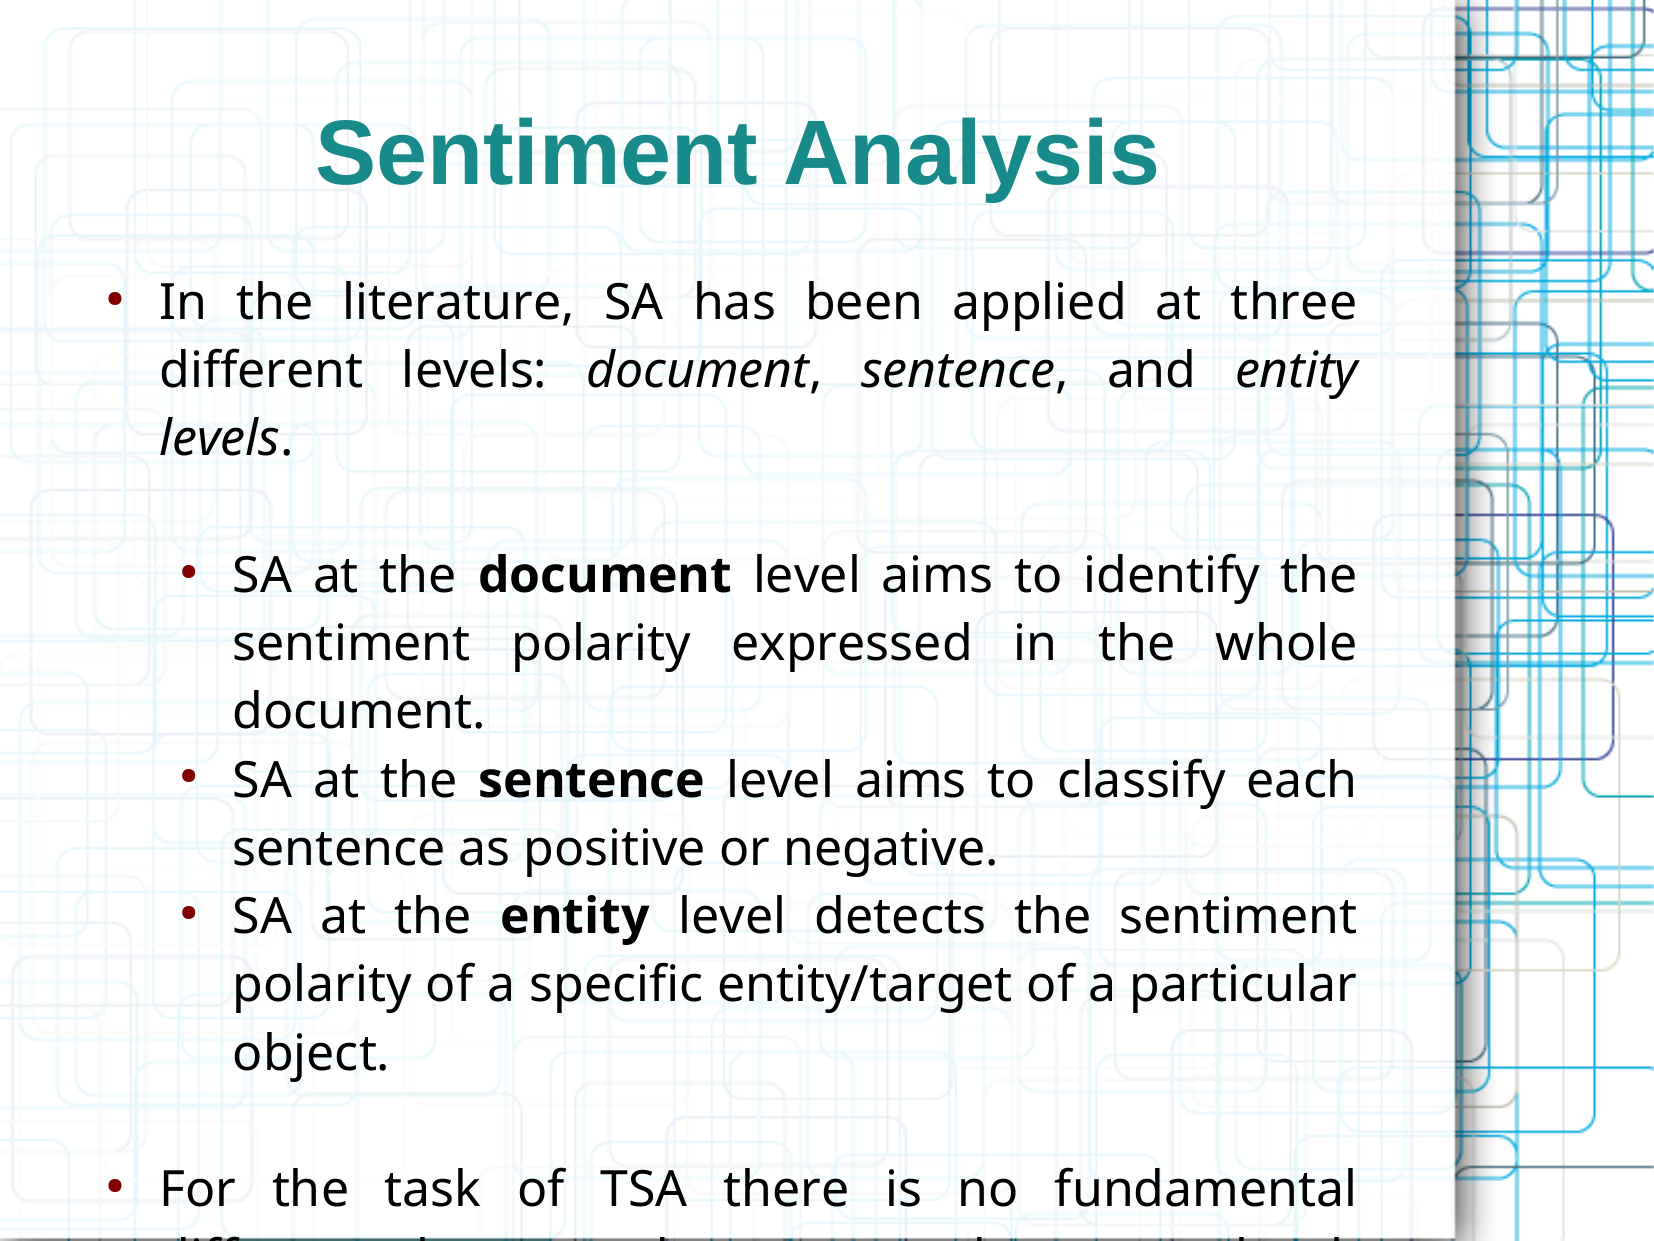

# Sentiment Analysis
In the literature, SA has been applied at three different levels: document, sentence, and entity levels.
SA at the document level aims to identify the sentiment polarity expressed in the whole document.
SA at the sentence level aims to classify each sentence as positive or negative.
SA at the entity level detects the sentiment polarity of a specific entity/target of a particular object.
For the task of TSA there is no fundamental difference between document and sentence level. In case of tweets, SA can be applied on two levels: message/sentence and entity levels.